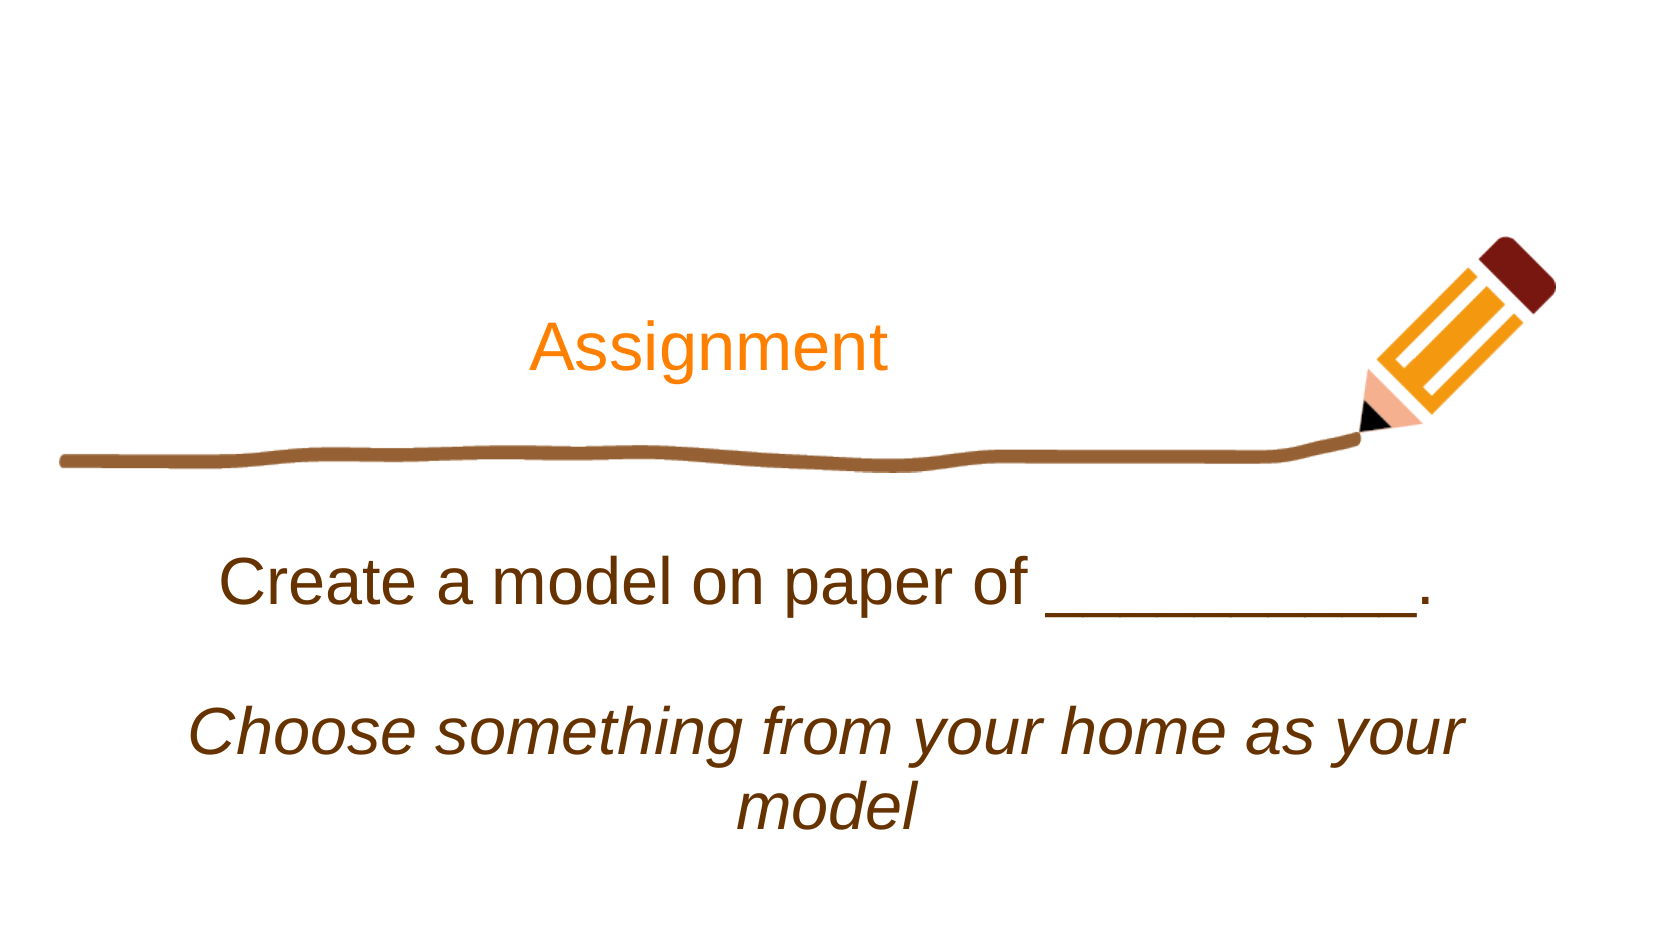

# Assignment
Create a model on paper of __________.
Choose something from your home as your model